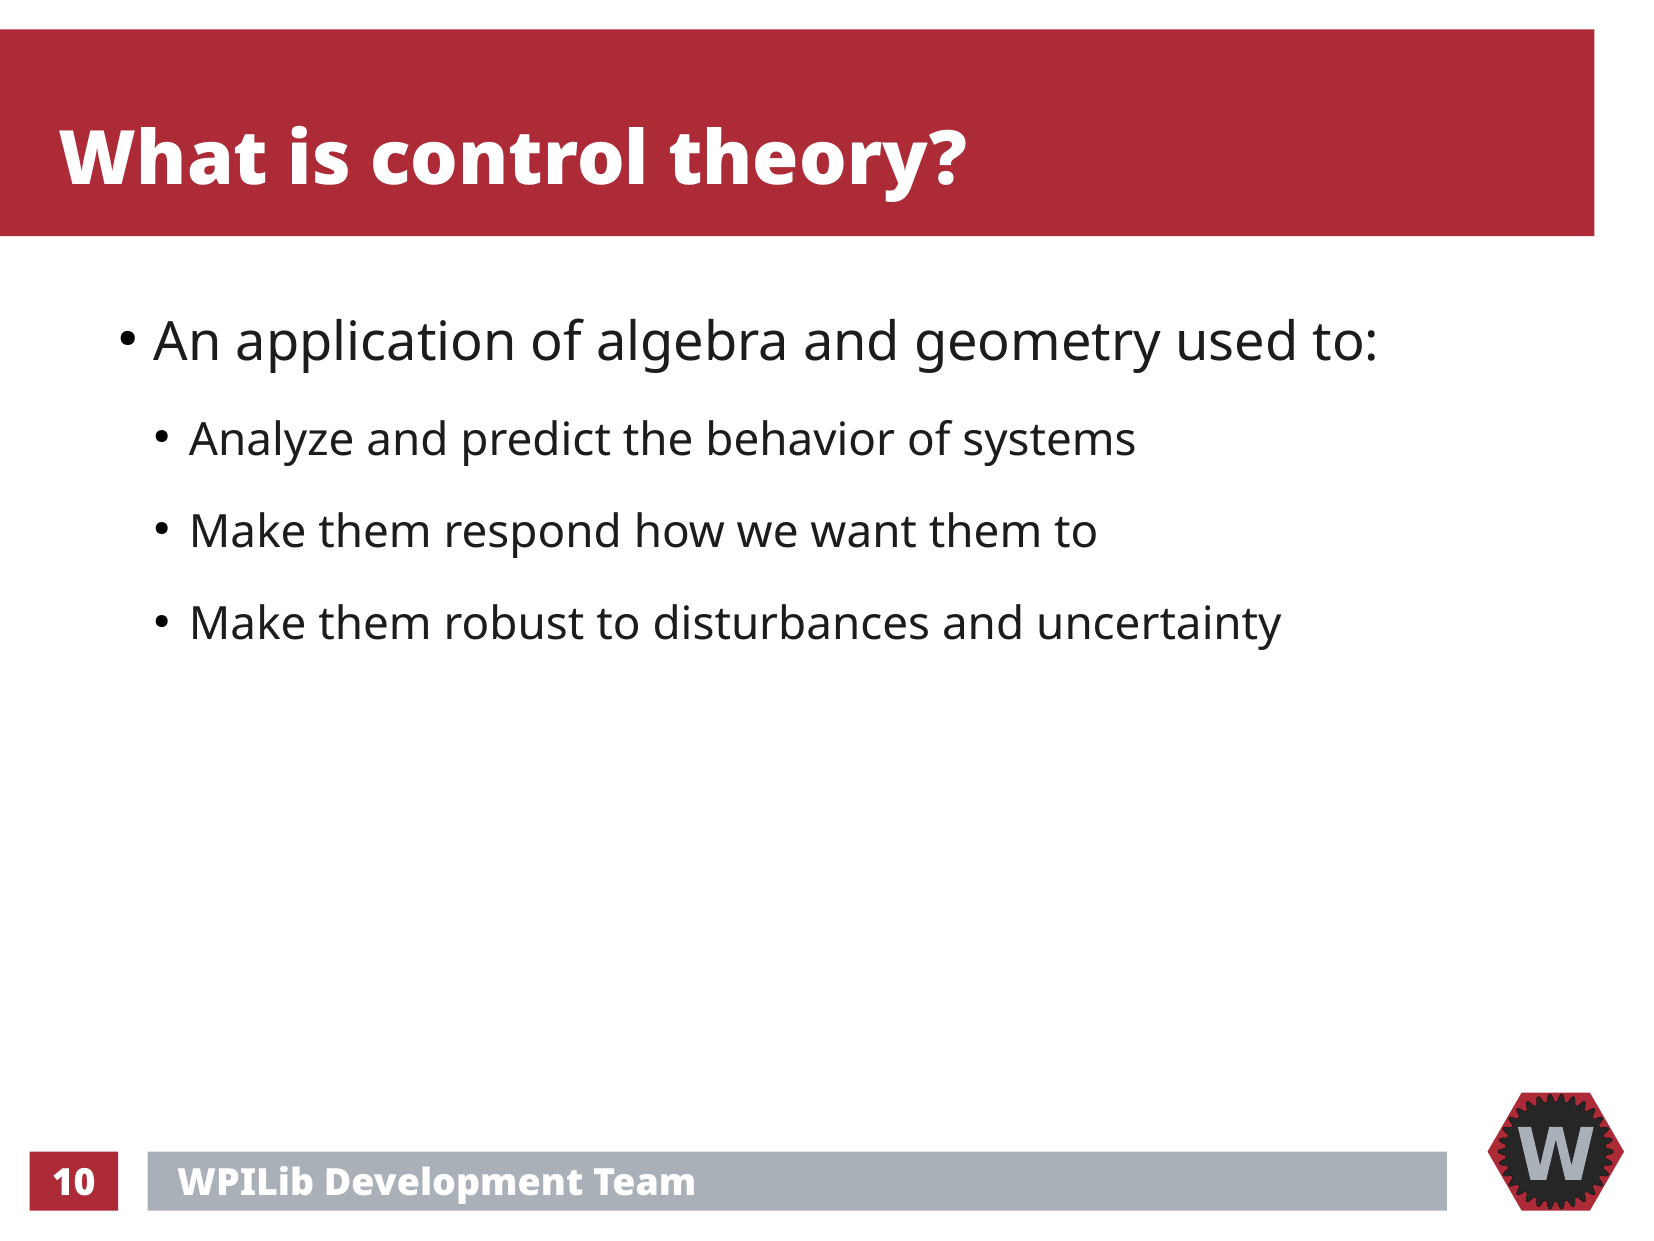

# What is control theory?
An application of algebra and geometry used to:
Analyze and predict the behavior of systems
Make them respond how we want them to
Make them robust to disturbances and uncertainty